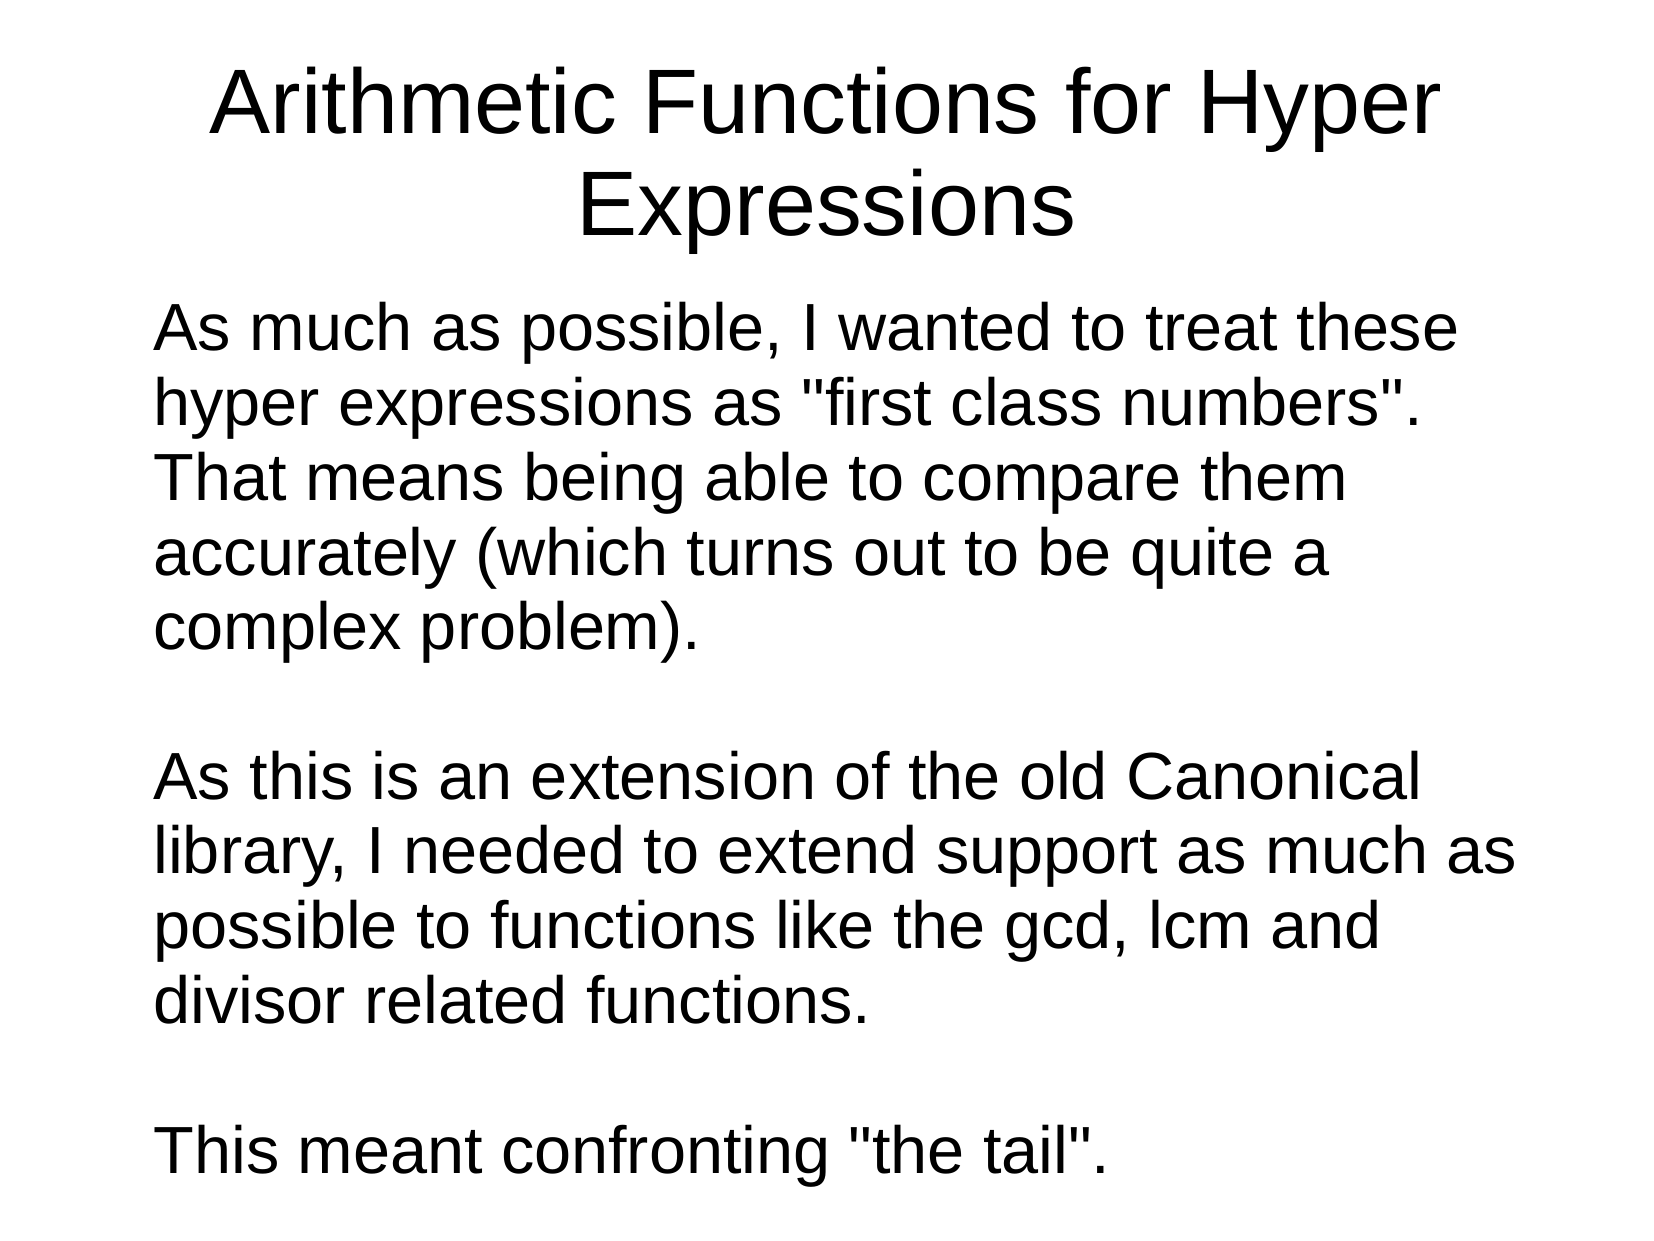

# Arithmetic Functions for Hyper Expressions
As much as possible, I wanted to treat these hyper expressions as "first class numbers". That means being able to compare them accurately (which turns out to be quite a complex problem).
As this is an extension of the old Canonical library, I needed to extend support as much as possible to functions like the gcd, lcm and divisor related functions.
This meant confronting "the tail".